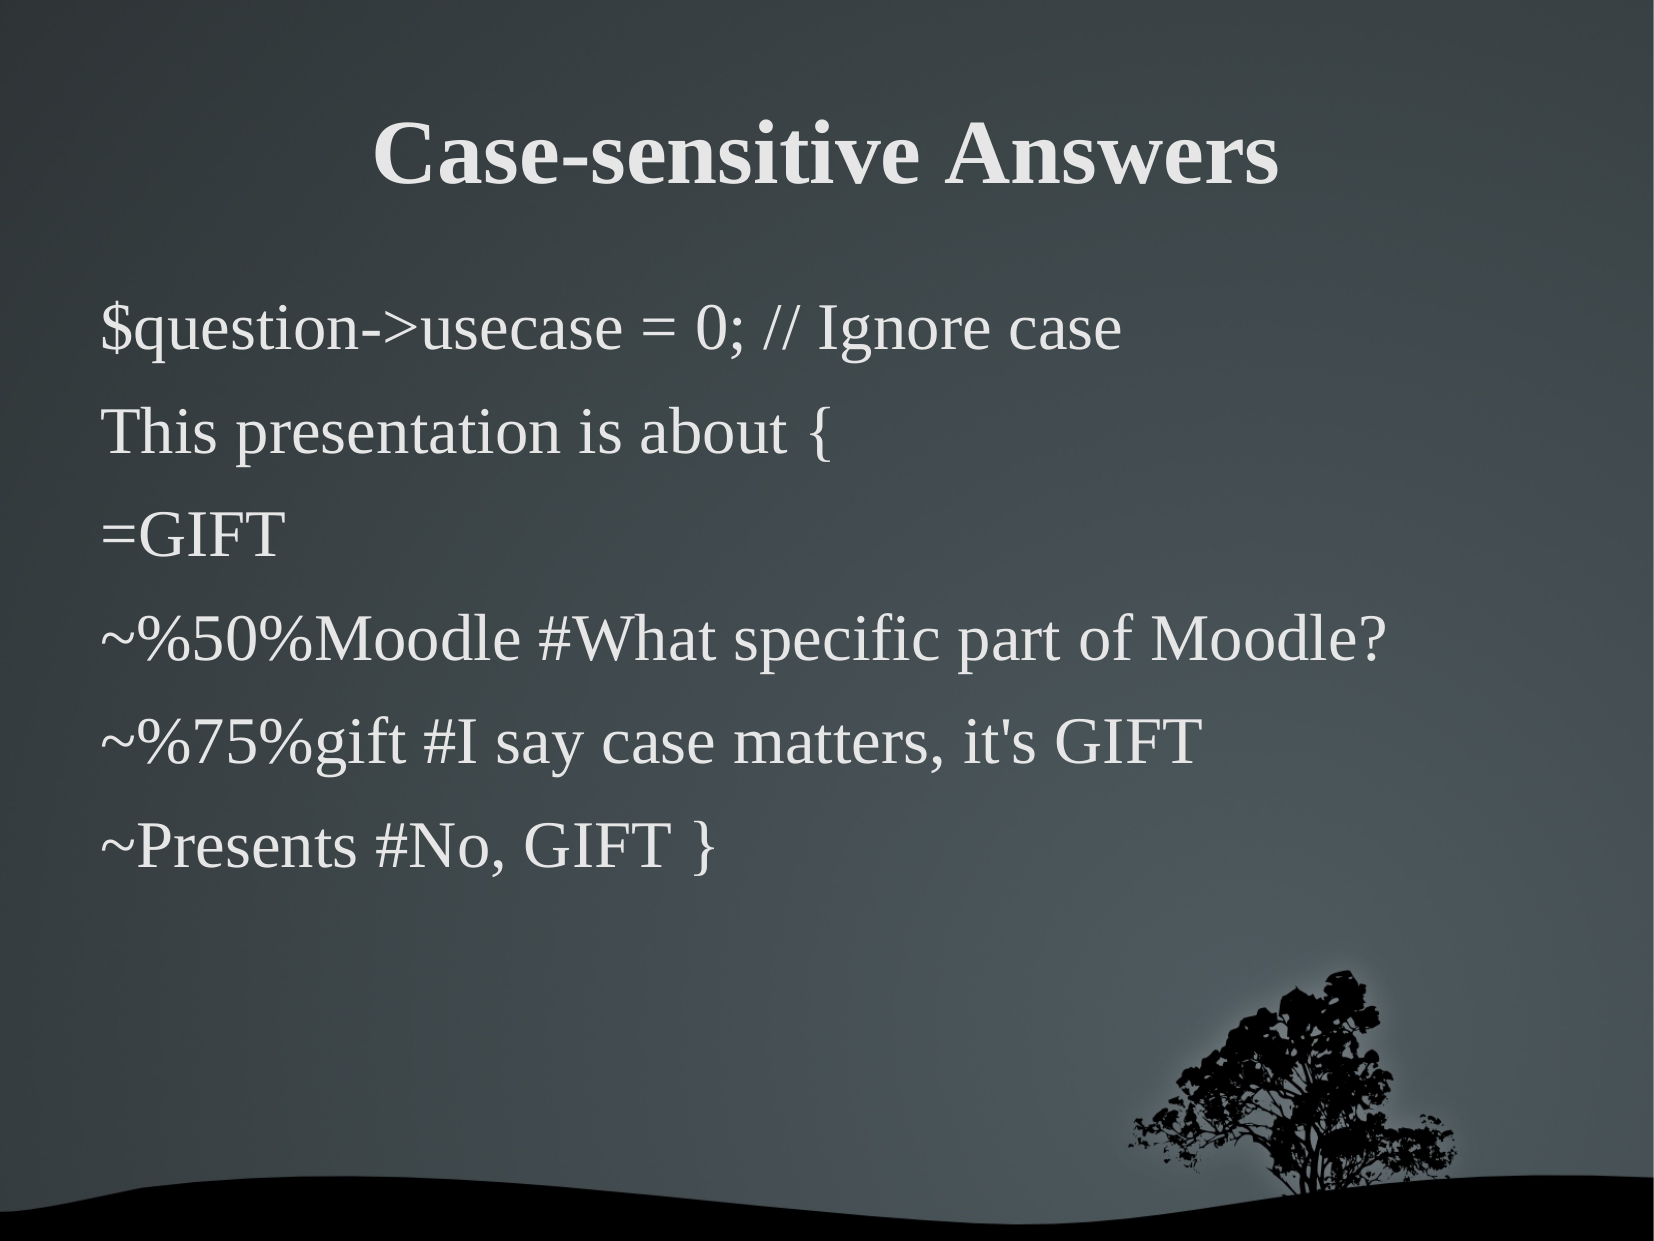

# Case-sensitive Answers
$question->usecase = 0; // Ignore case
This presentation is about {
=GIFT
~%50%Moodle #What specific part of Moodle?
~%75%gift #I say case matters, it's GIFT
~Presents #No, GIFT }